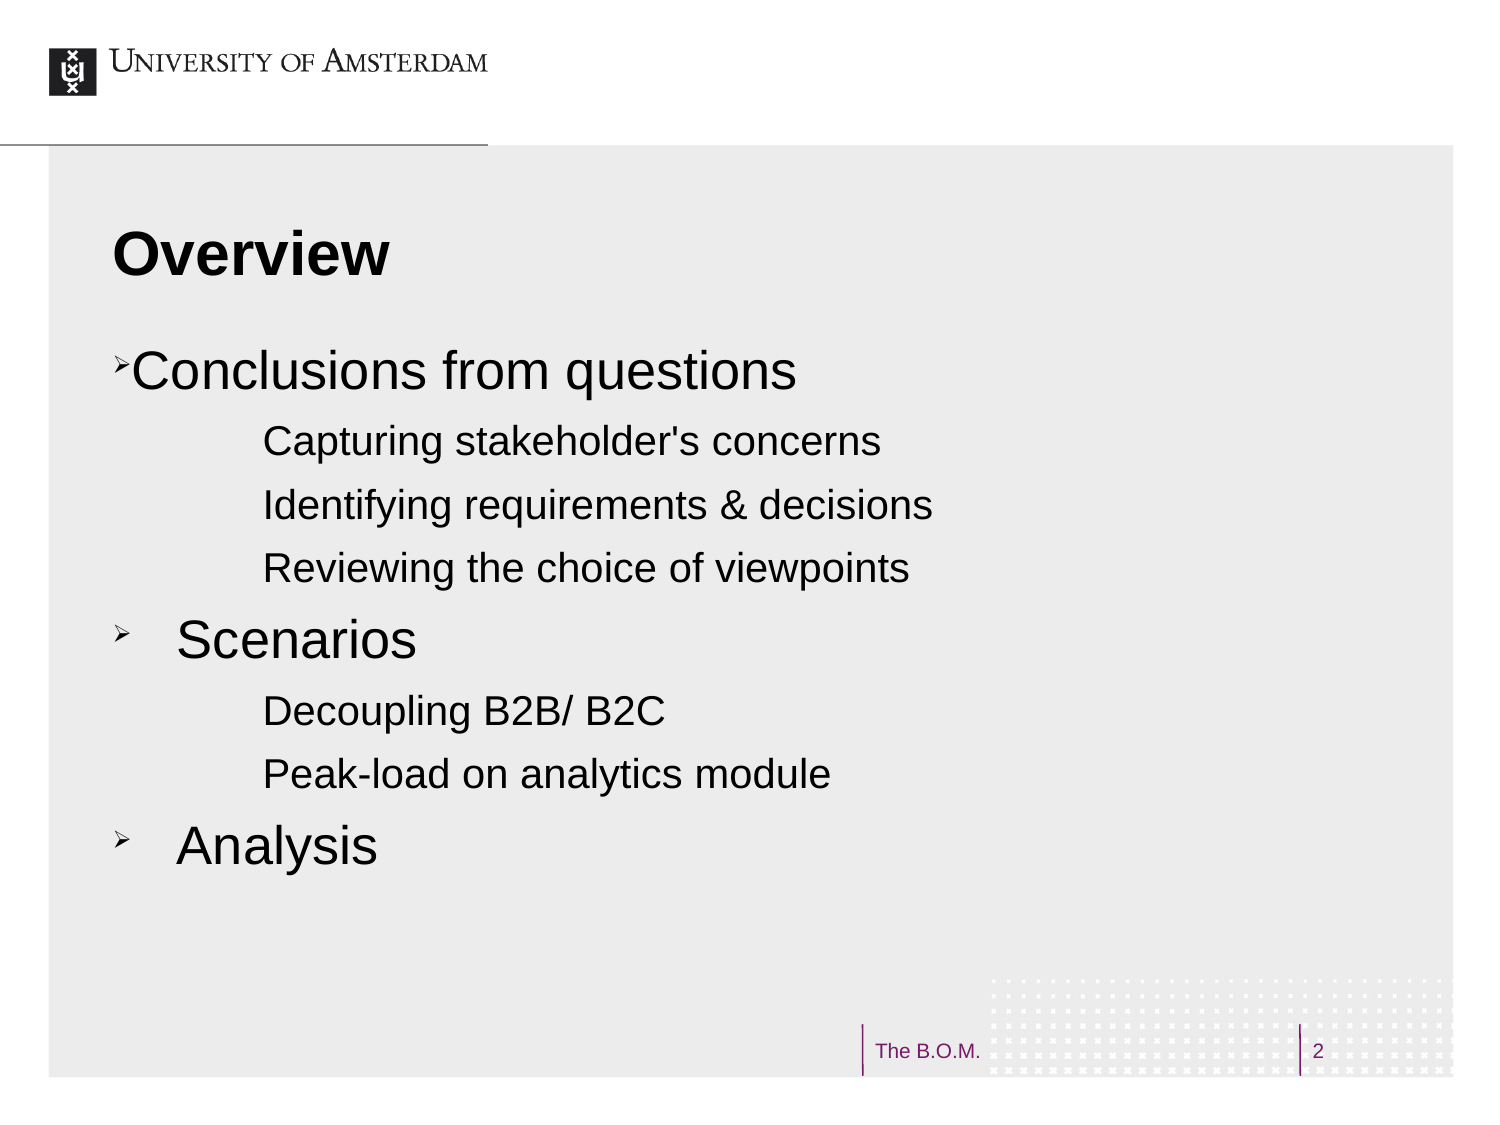

Overview
Conclusions from questions
Capturing stakeholder's concerns
Identifying requirements & decisions
Reviewing the choice of viewpoints
 Scenarios
Decoupling B2B/ B2C
Peak-load on analytics module
 Analysis
The B.O.M.